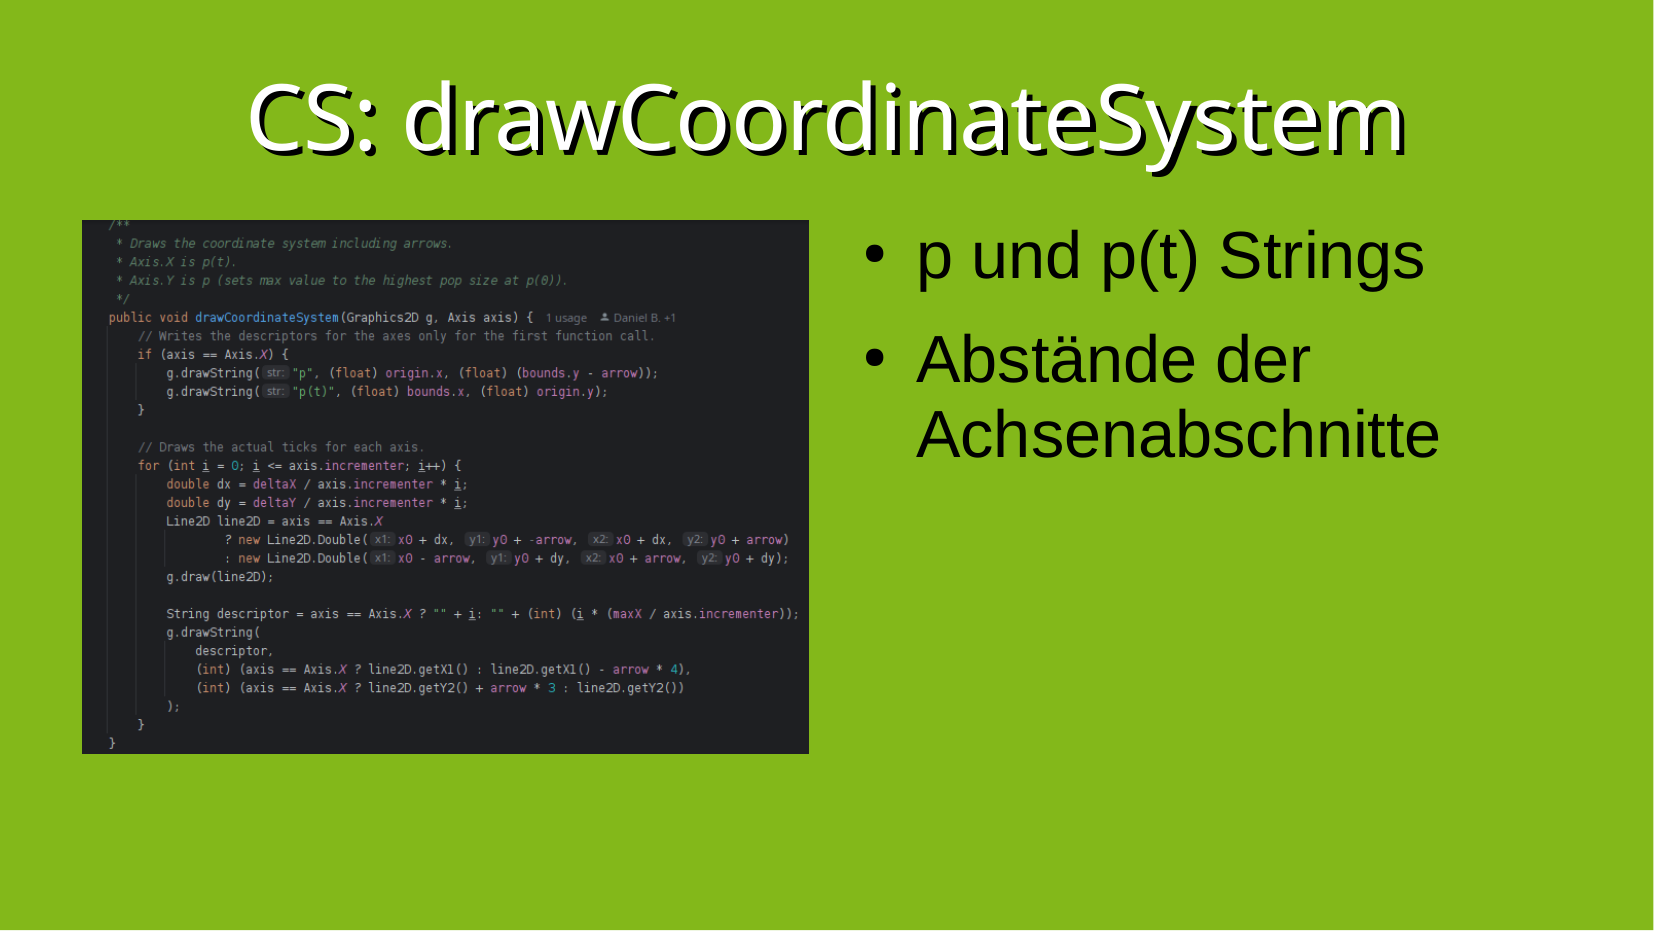

# CS: drawCoordinateSystem
p und p(t) Strings
Abstände der Achsenabschnitte